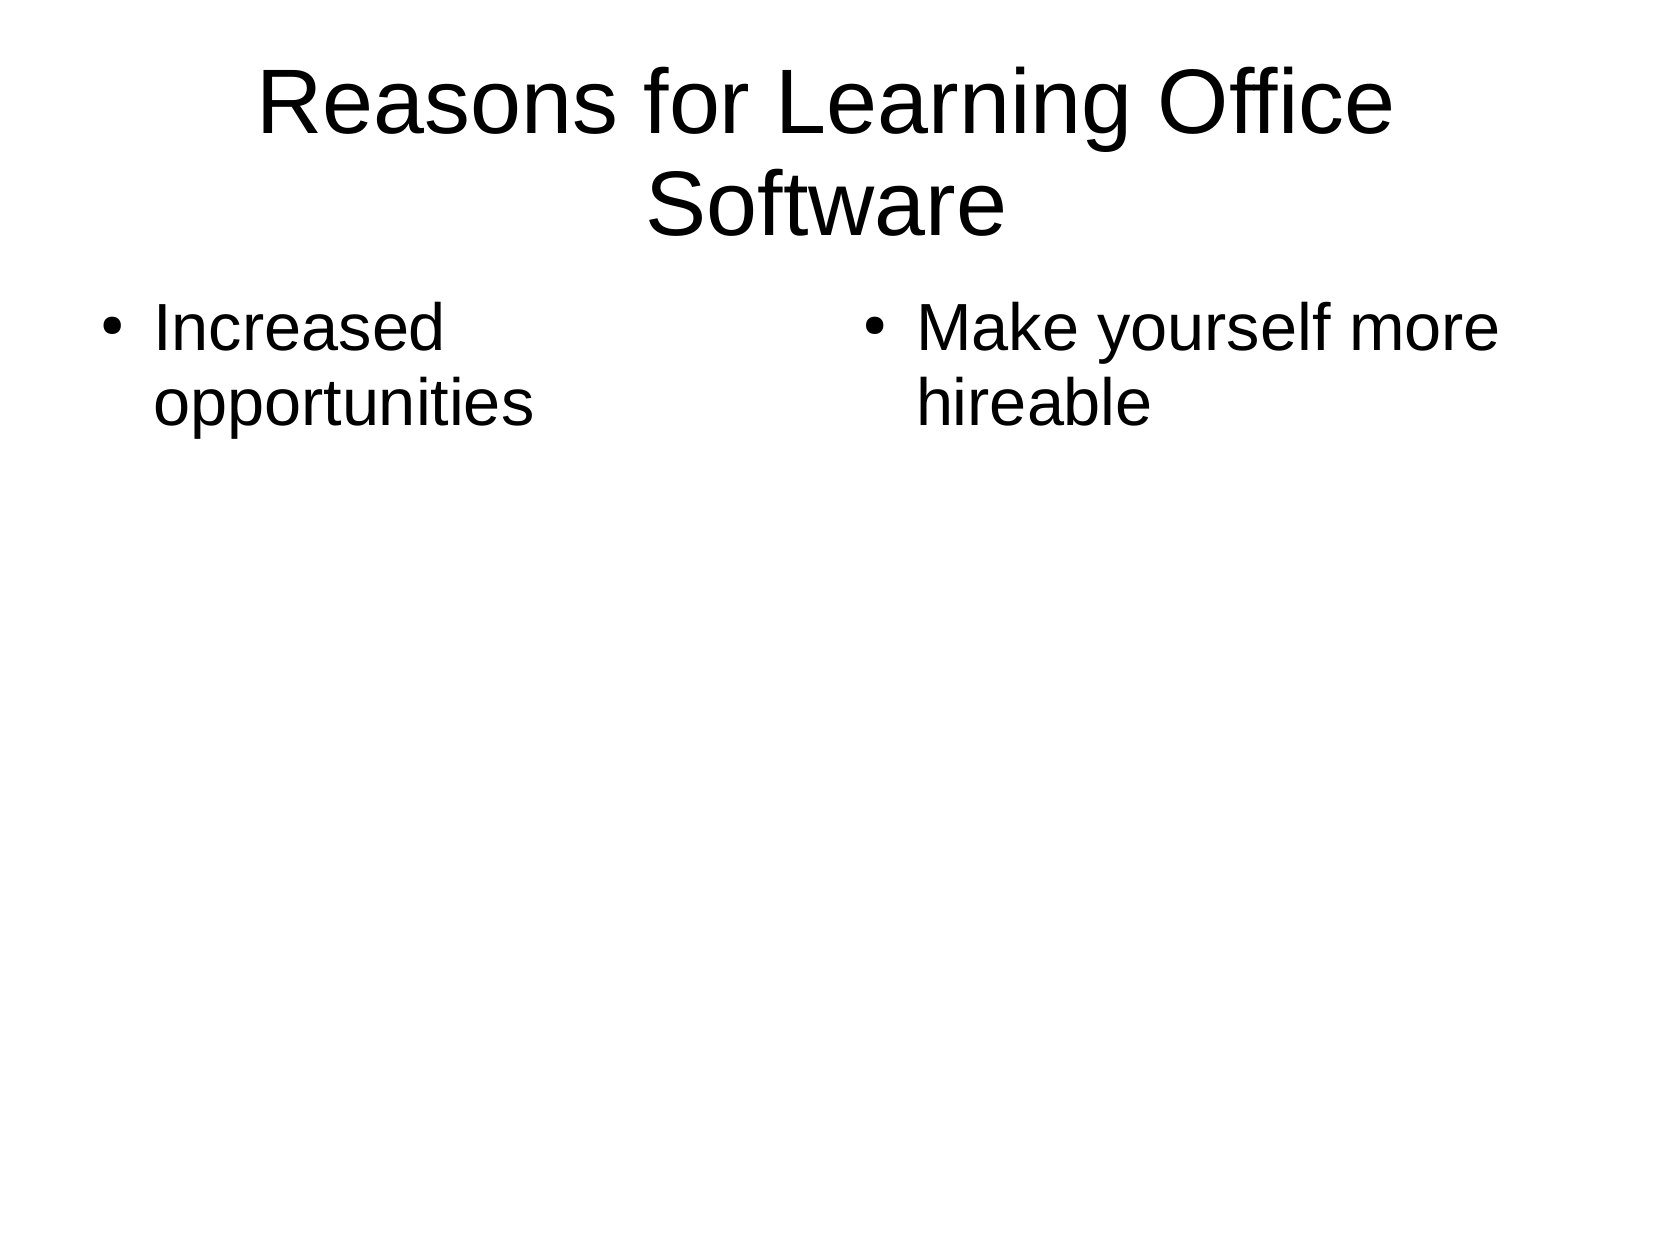

# Reasons for Learning Office Software
Increased opportunities
Make yourself more hireable